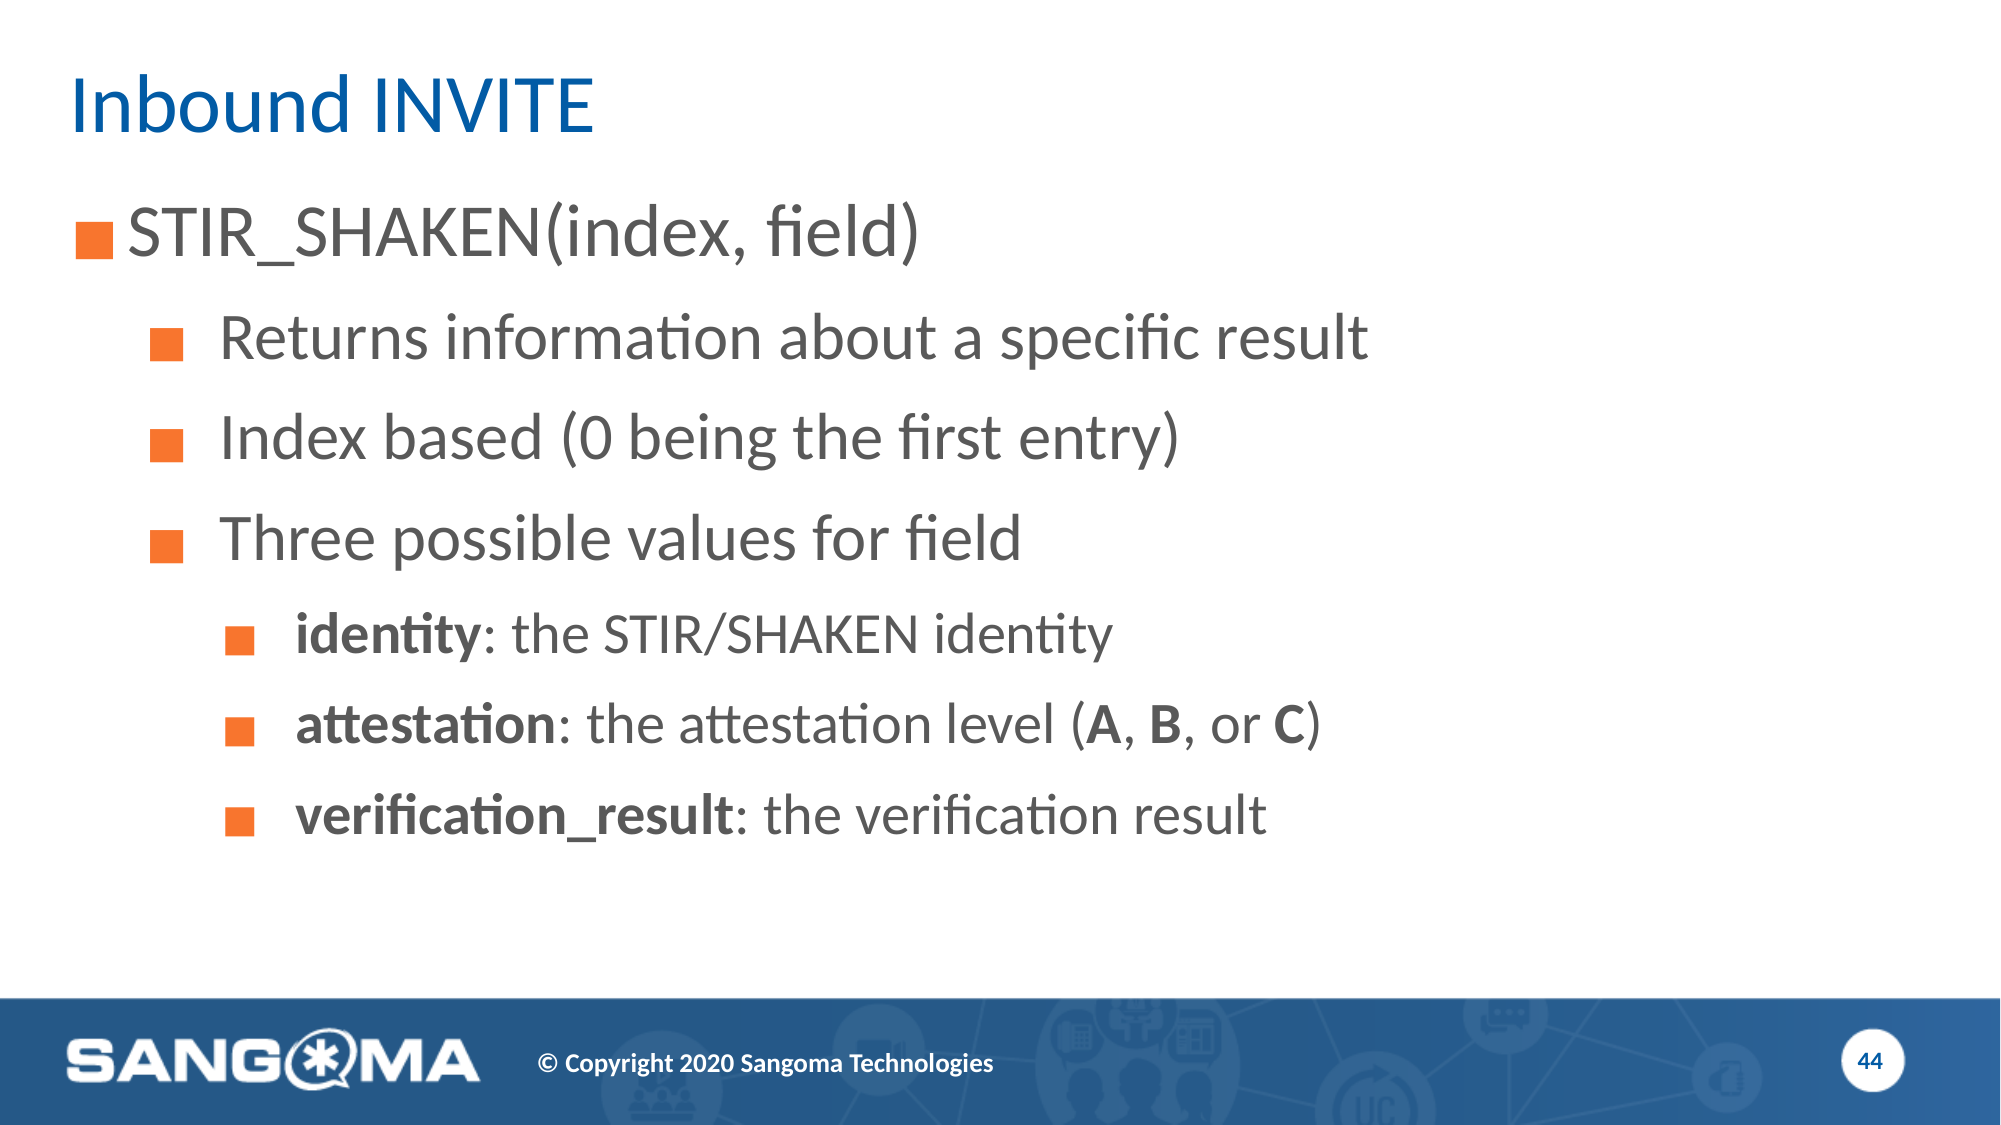

# Inbound INVITE
STIR_SHAKEN(index, field)
Returns information about a specific result
Index based (0 being the first entry)
Three possible values for field
identity: the STIR/SHAKEN identity
attestation: the attestation level (A, B, or C)
verification_result: the verification result